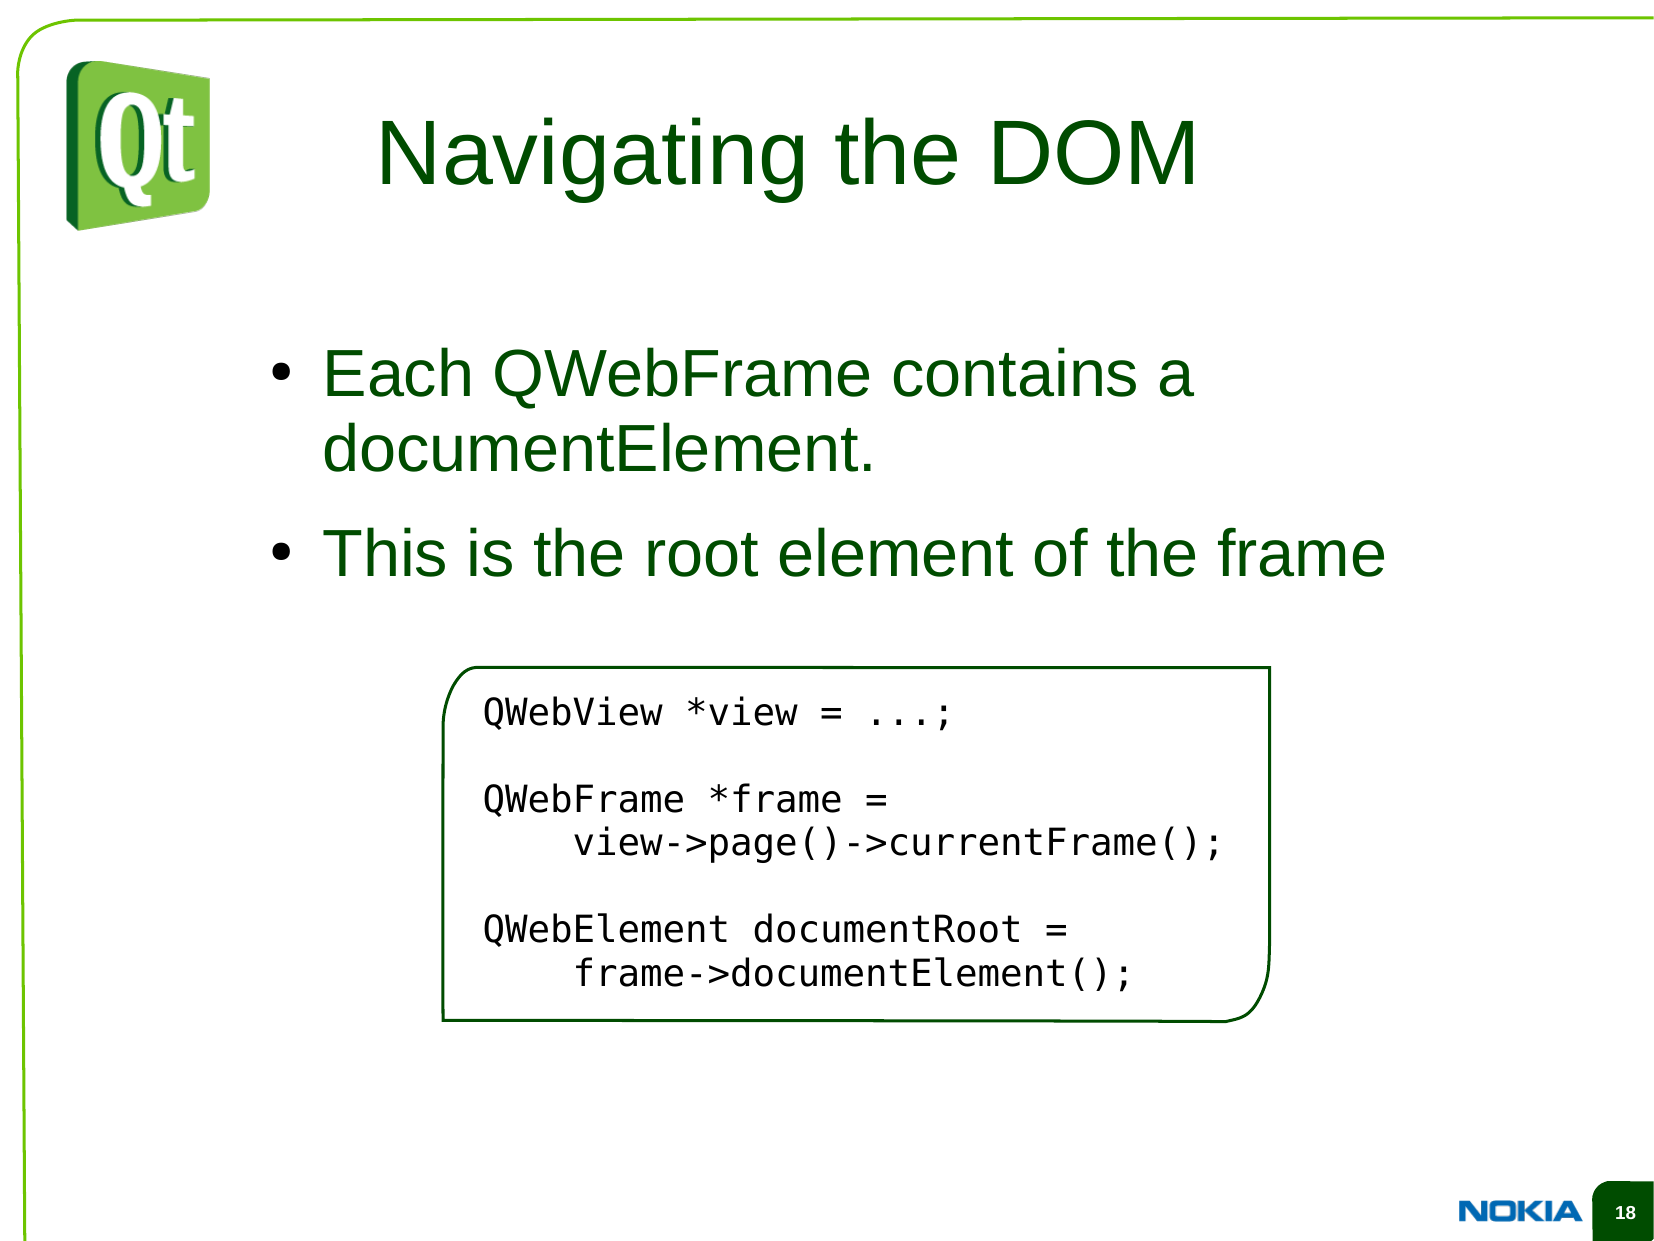

# Navigating the DOM
Each QWebFrame contains a documentElement.
This is the root element of the frame
QWebView *view = ...;
QWebFrame *frame =
 view->page()->currentFrame();
QWebElement documentRoot =
 frame->documentElement();